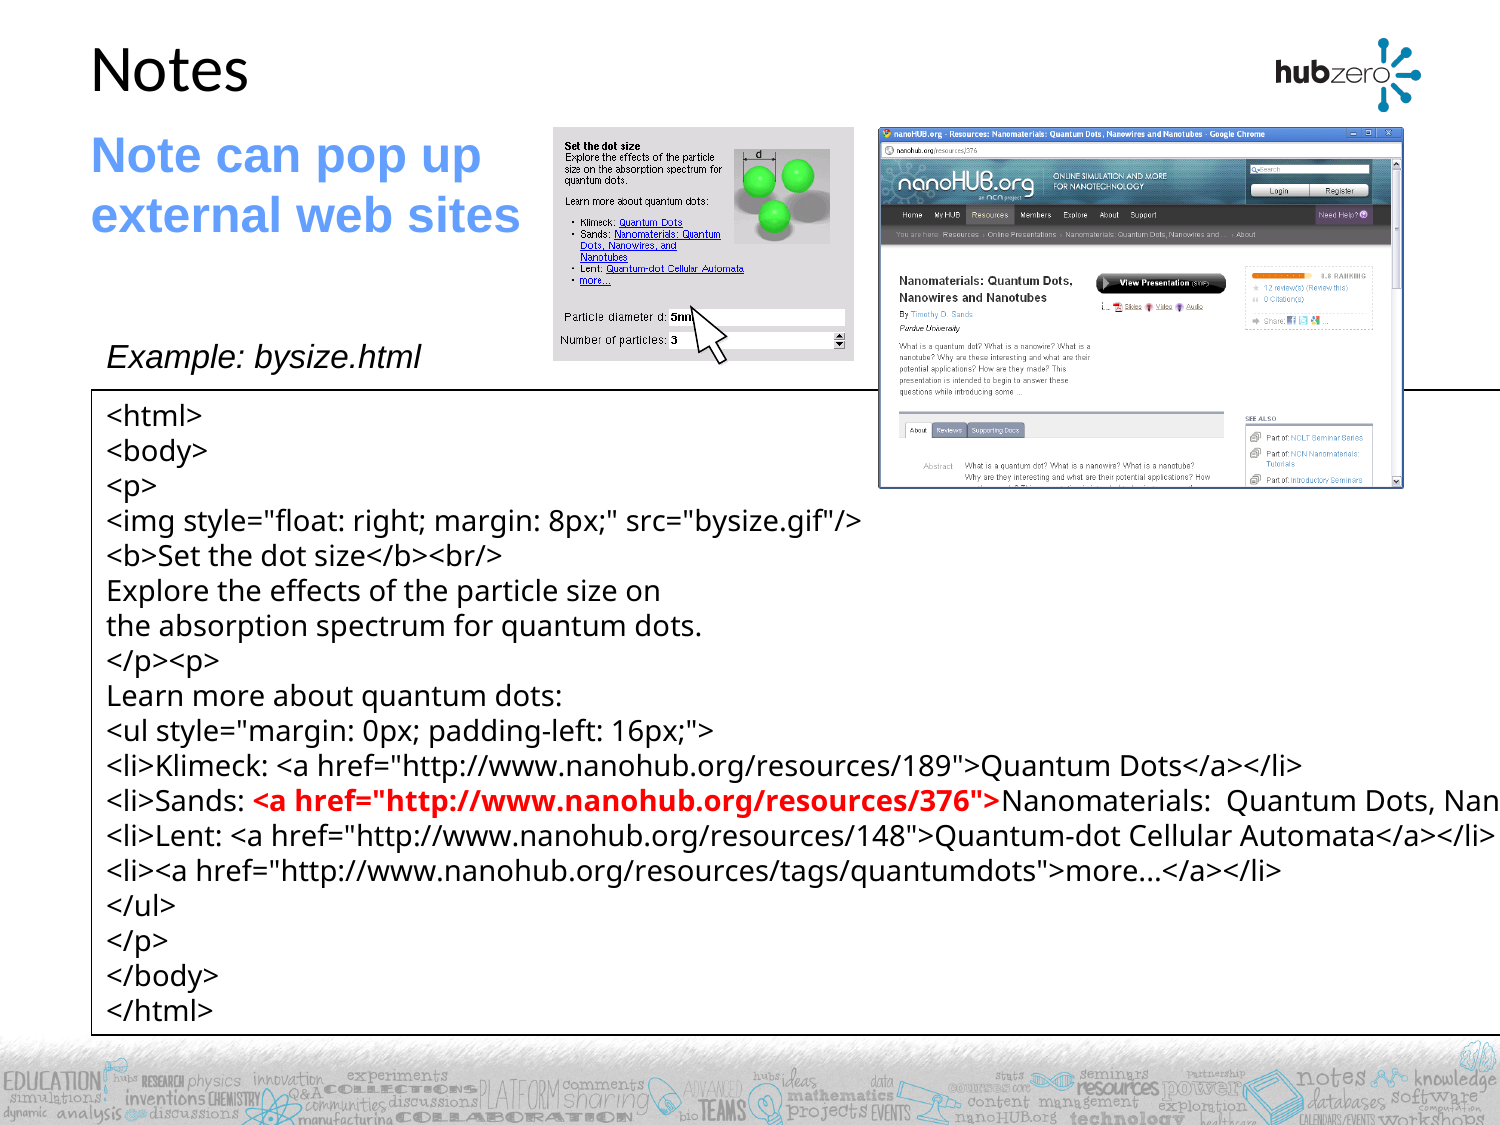

Notes
Note can pop up
external web sites
Example: bysize.html
<html>
<body>
<p>
<img style="float: right; margin: 8px;" src="bysize.gif"/>
<b>Set the dot size</b><br/>
Explore the effects of the particle size on
the absorption spectrum for quantum dots.
</p><p>
Learn more about quantum dots:
<ul style="margin: 0px; padding-left: 16px;">
<li>Klimeck: <a href="http://www.nanohub.org/resources/189">Quantum Dots</a></li>
<li>Sands: <a href="http://www.nanohub.org/resources/376">Nanomaterials: Quantum Dots, Nanowires, and Nanotubes</a></li>
<li>Lent: <a href="http://www.nanohub.org/resources/148">Quantum-dot Cellular Automata</a></li>
<li><a href="http://www.nanohub.org/resources/tags/quantumdots">more...</a></li>
</ul>
</p>
</body>
</html>